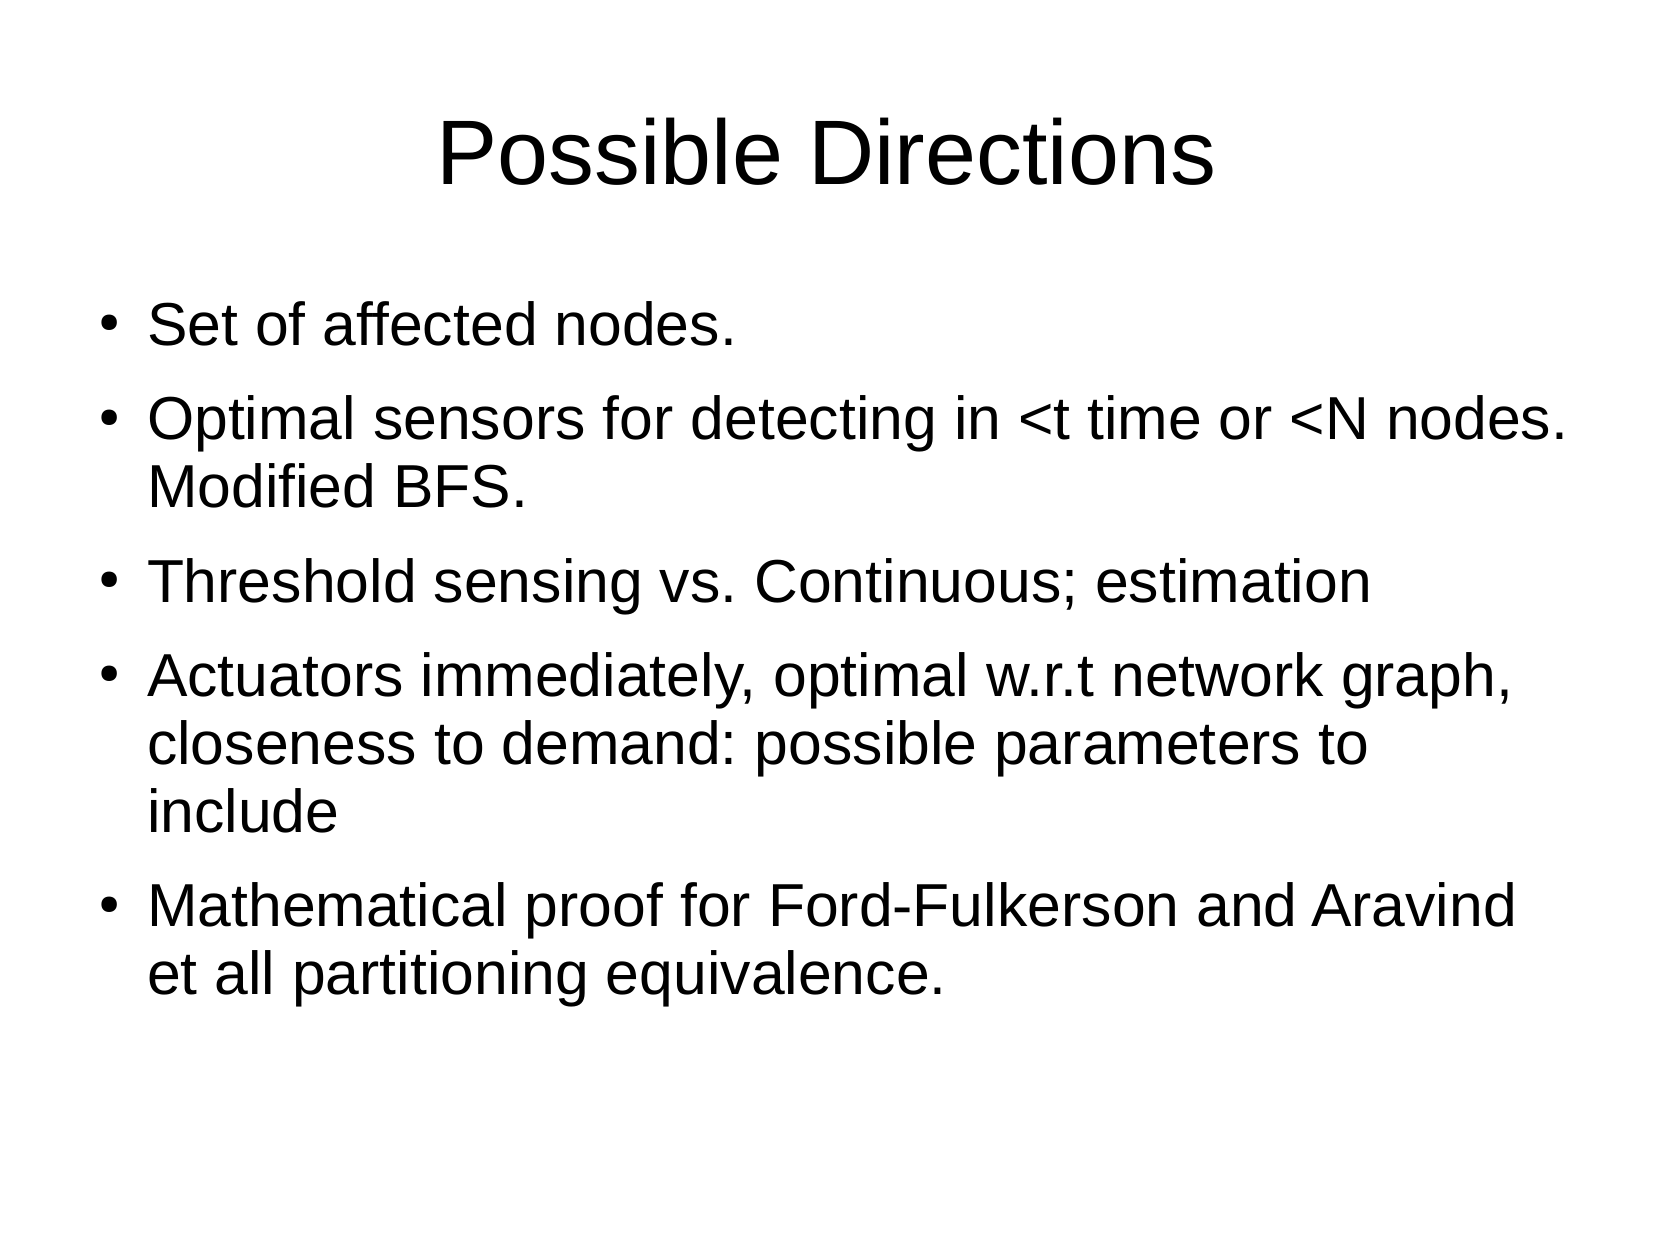

# Possible Directions
Set of affected nodes.
Optimal sensors for detecting in <t time or <N nodes. Modified BFS.
Threshold sensing vs. Continuous; estimation
Actuators immediately, optimal w.r.t network graph, closeness to demand: possible parameters to include
Mathematical proof for Ford-Fulkerson and Aravind et all partitioning equivalence.